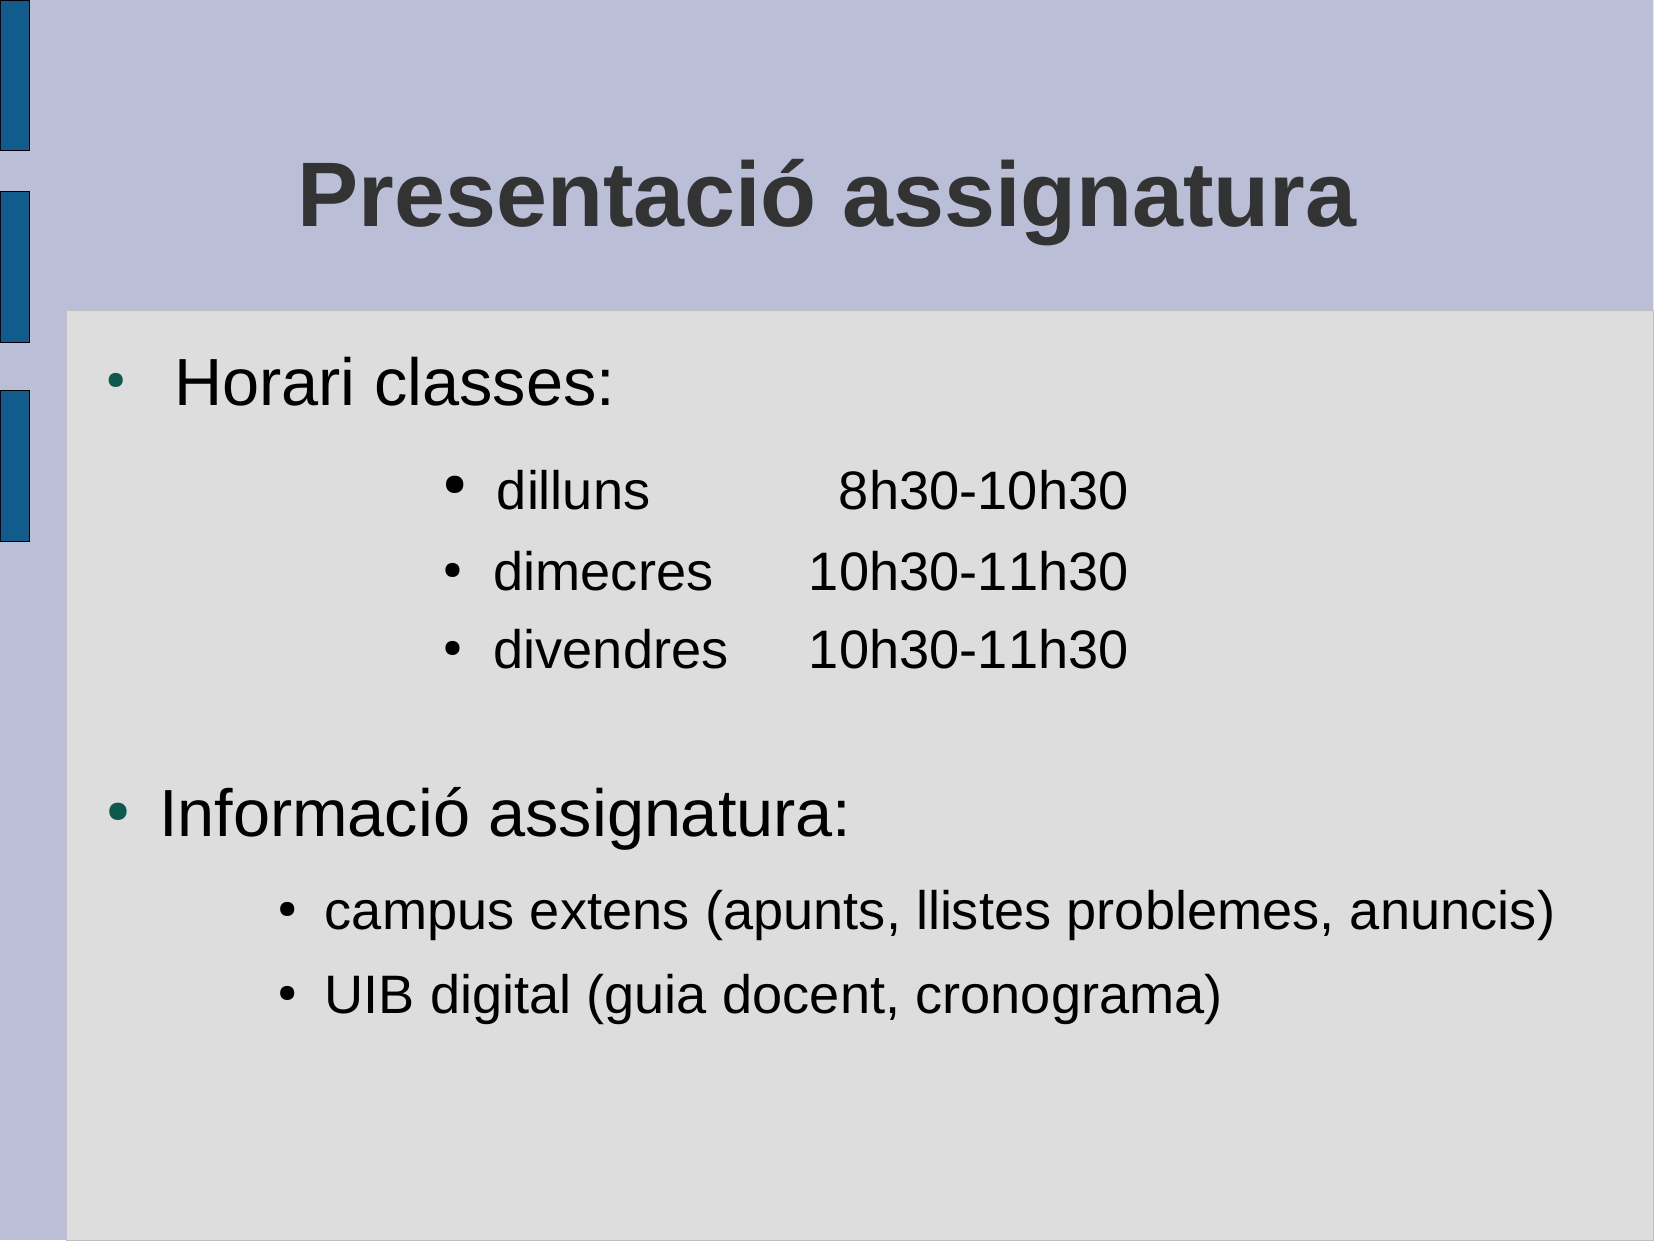

# Presentació assignatura
 Horari classes:
 dilluns 		 8h30-10h30
 dimecres 		10h30-11h30
 divendres 	10h30-11h30
Informació assignatura:
campus extens (apunts, llistes problemes, anuncis)
UIB digital (guia docent, cronograma)